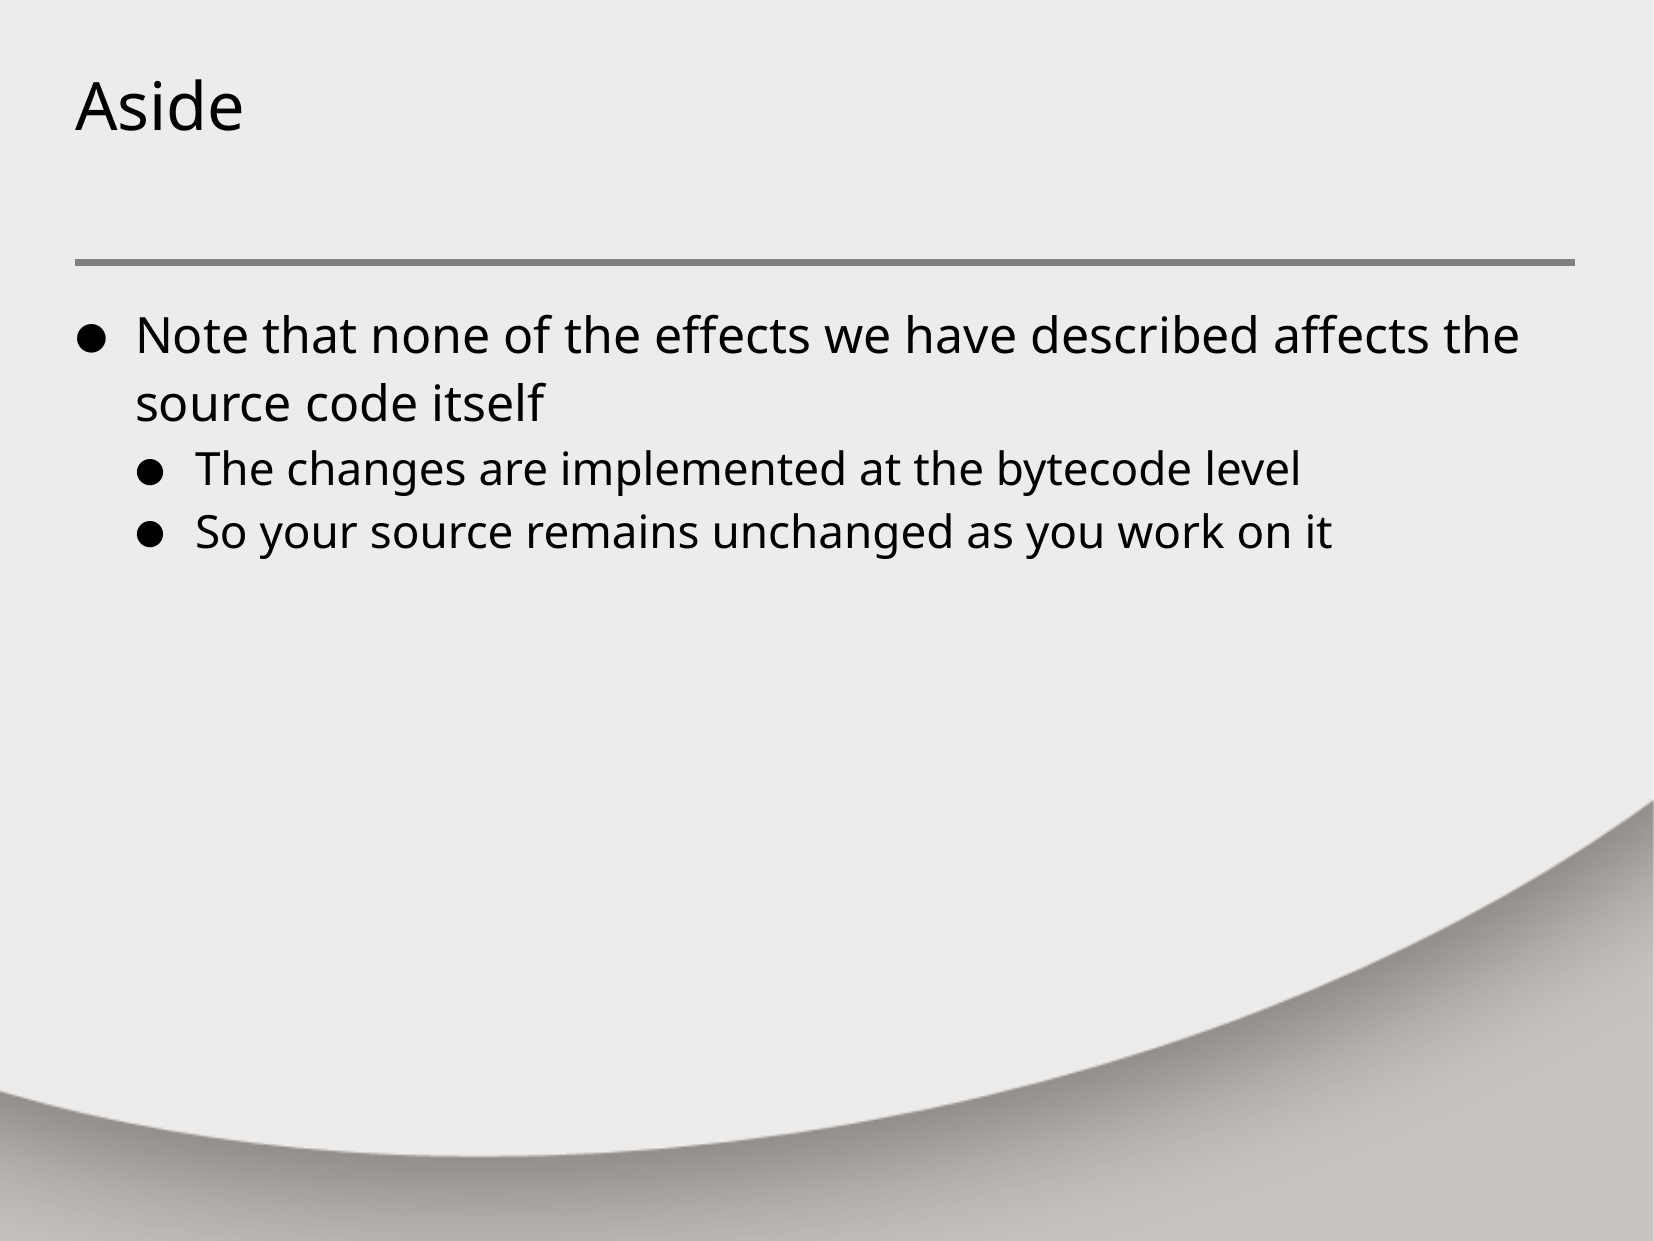

Aside
# Note that none of the effects we have described affects the source code itself
The changes are implemented at the bytecode level
So your source remains unchanged as you work on it